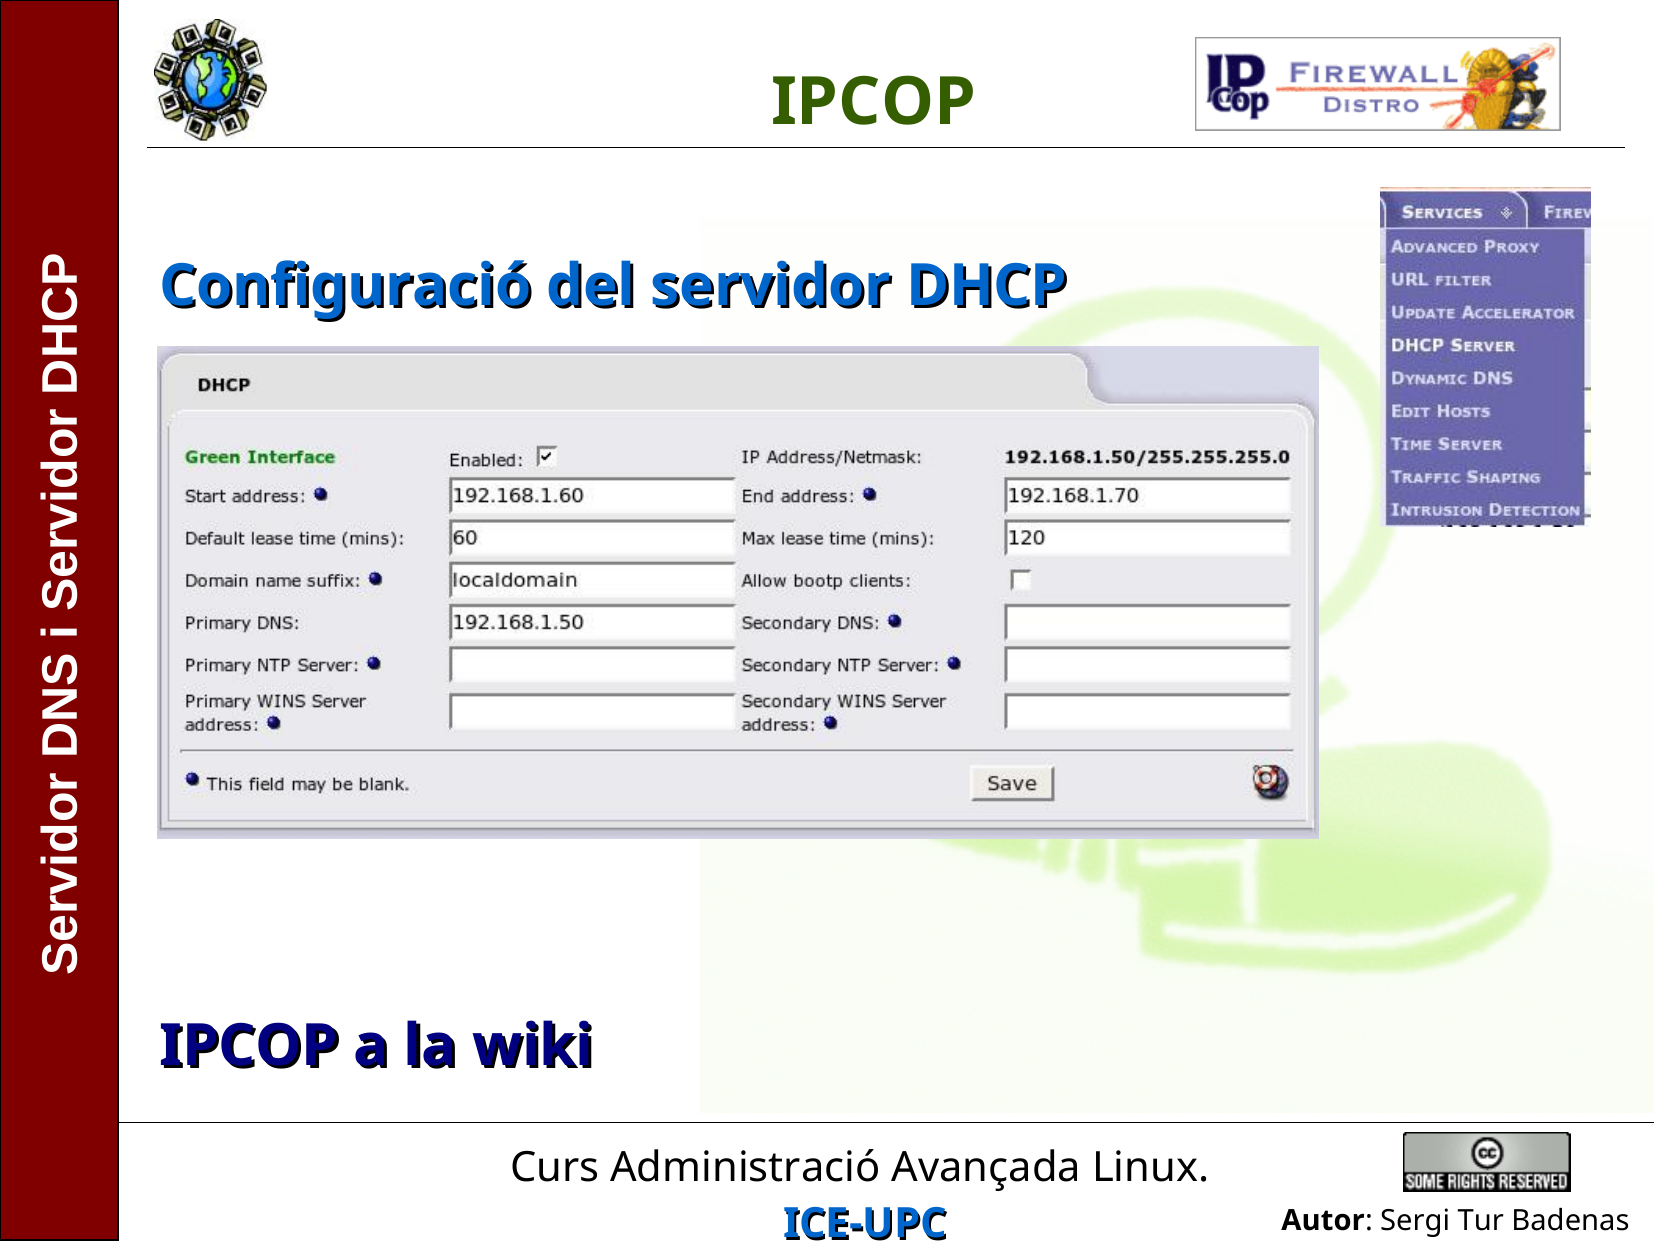

# IPCOP
Configuració del servidor DHCP
IPCOP a la wiki